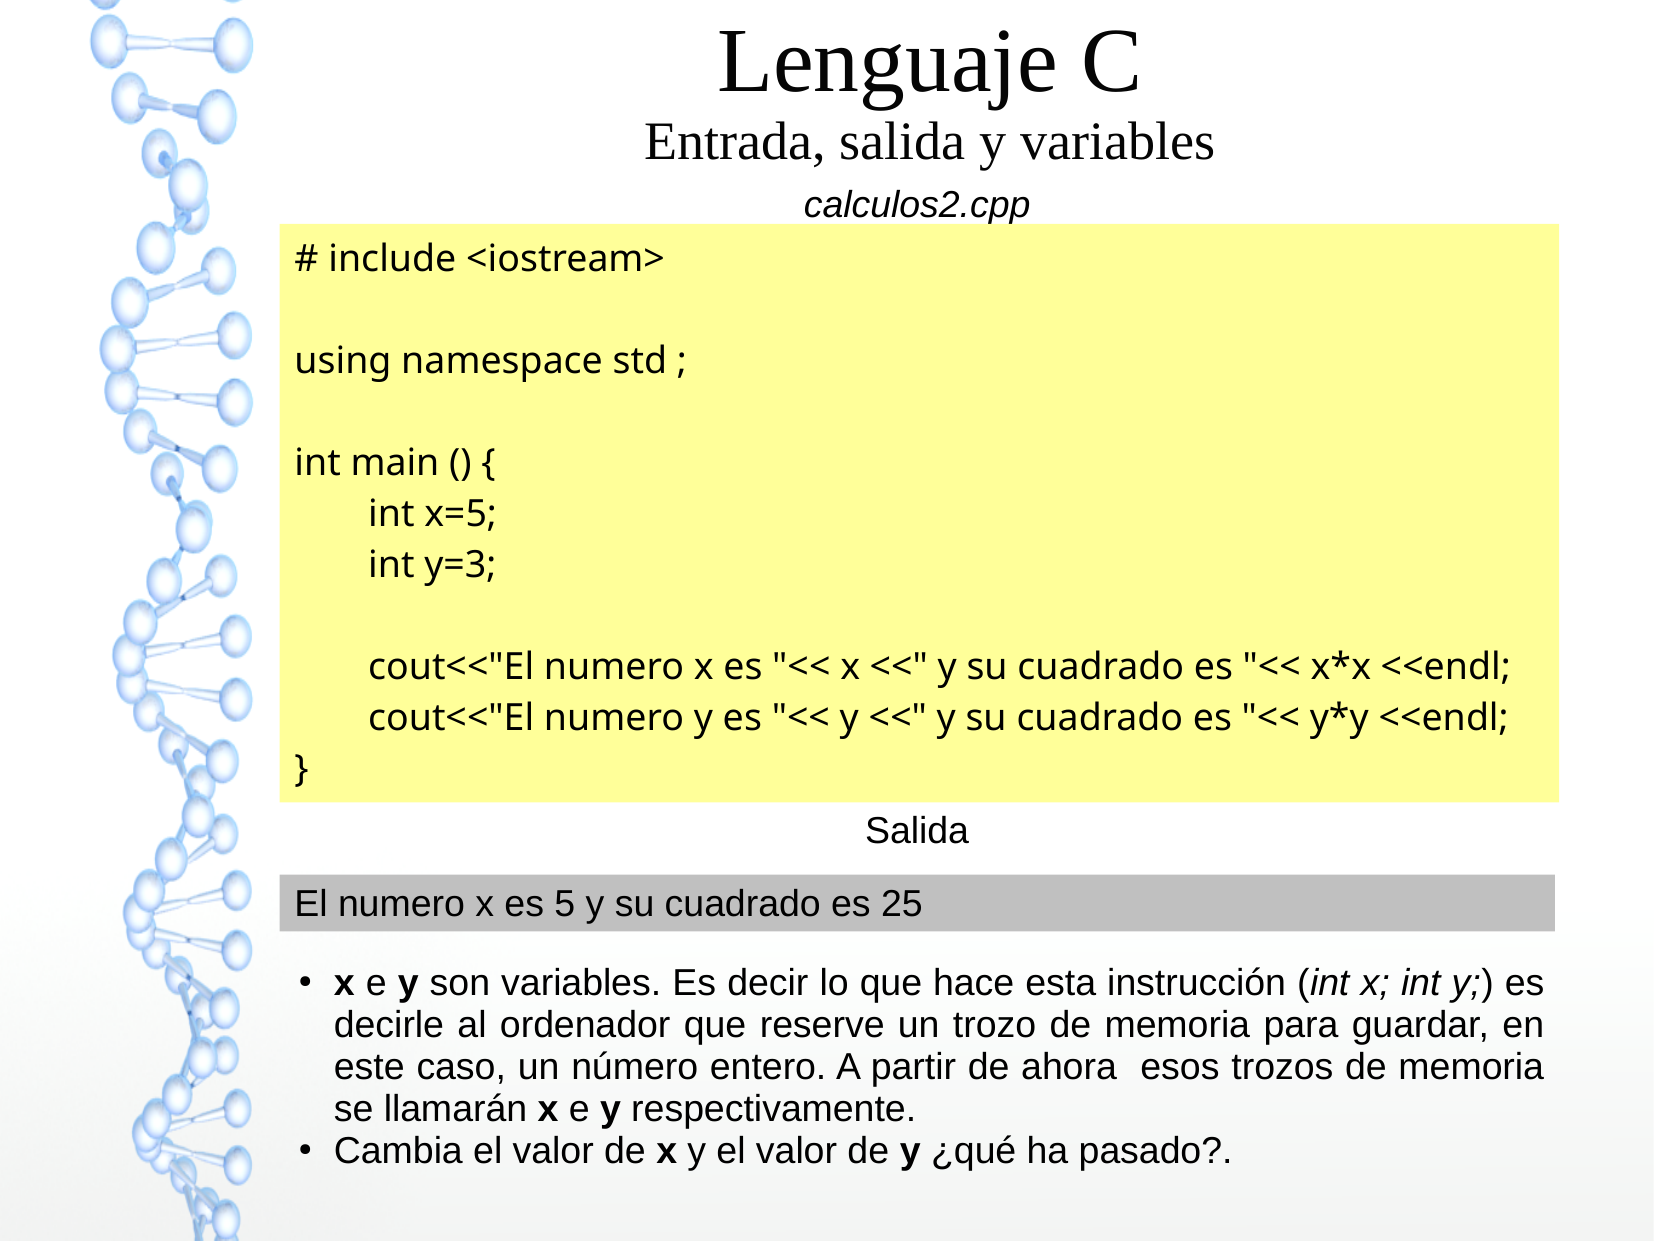

# Lenguaje C Entrada, salida y variables
calculos2.cpp
# include <iostream>
using namespace std ;
int main () {
	int x=5;
	int y=3;
	cout<<"El numero x es "<< x <<" y su cuadrado es "<< x*x <<endl;
	cout<<"El numero y es "<< y <<" y su cuadrado es "<< y*y <<endl;
}
Salida
El numero x es 5 y su cuadrado es 25
x e y son variables. Es decir lo que hace esta instrucción (int x; int y;) es decirle al ordenador que reserve un trozo de memoria para guardar, en este caso, un número entero. A partir de ahora esos trozos de memoria se llamarán x e y respectivamente.
Cambia el valor de x y el valor de y ¿qué ha pasado?.